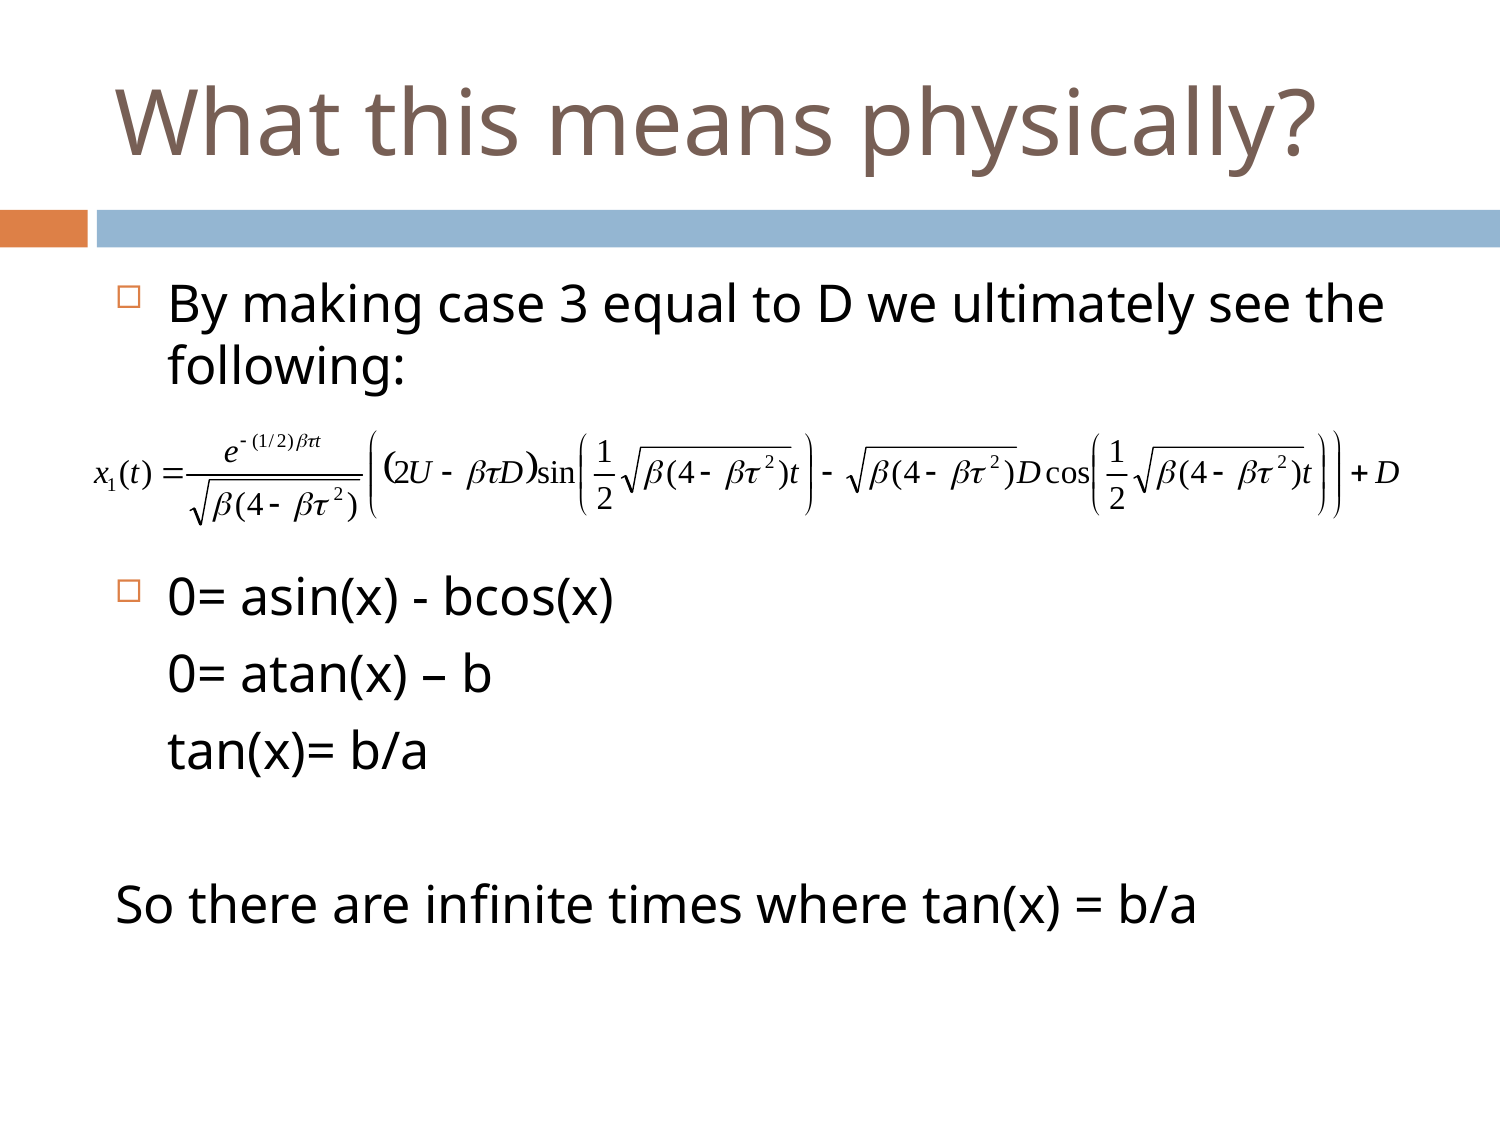

# What this means physically?
By making case 3 equal to D we ultimately see the following:
0= asin(x) - bcos(x)
	0= atan(x) – b
	tan(x)= b/a
So there are infinite times where tan(x) = b/a